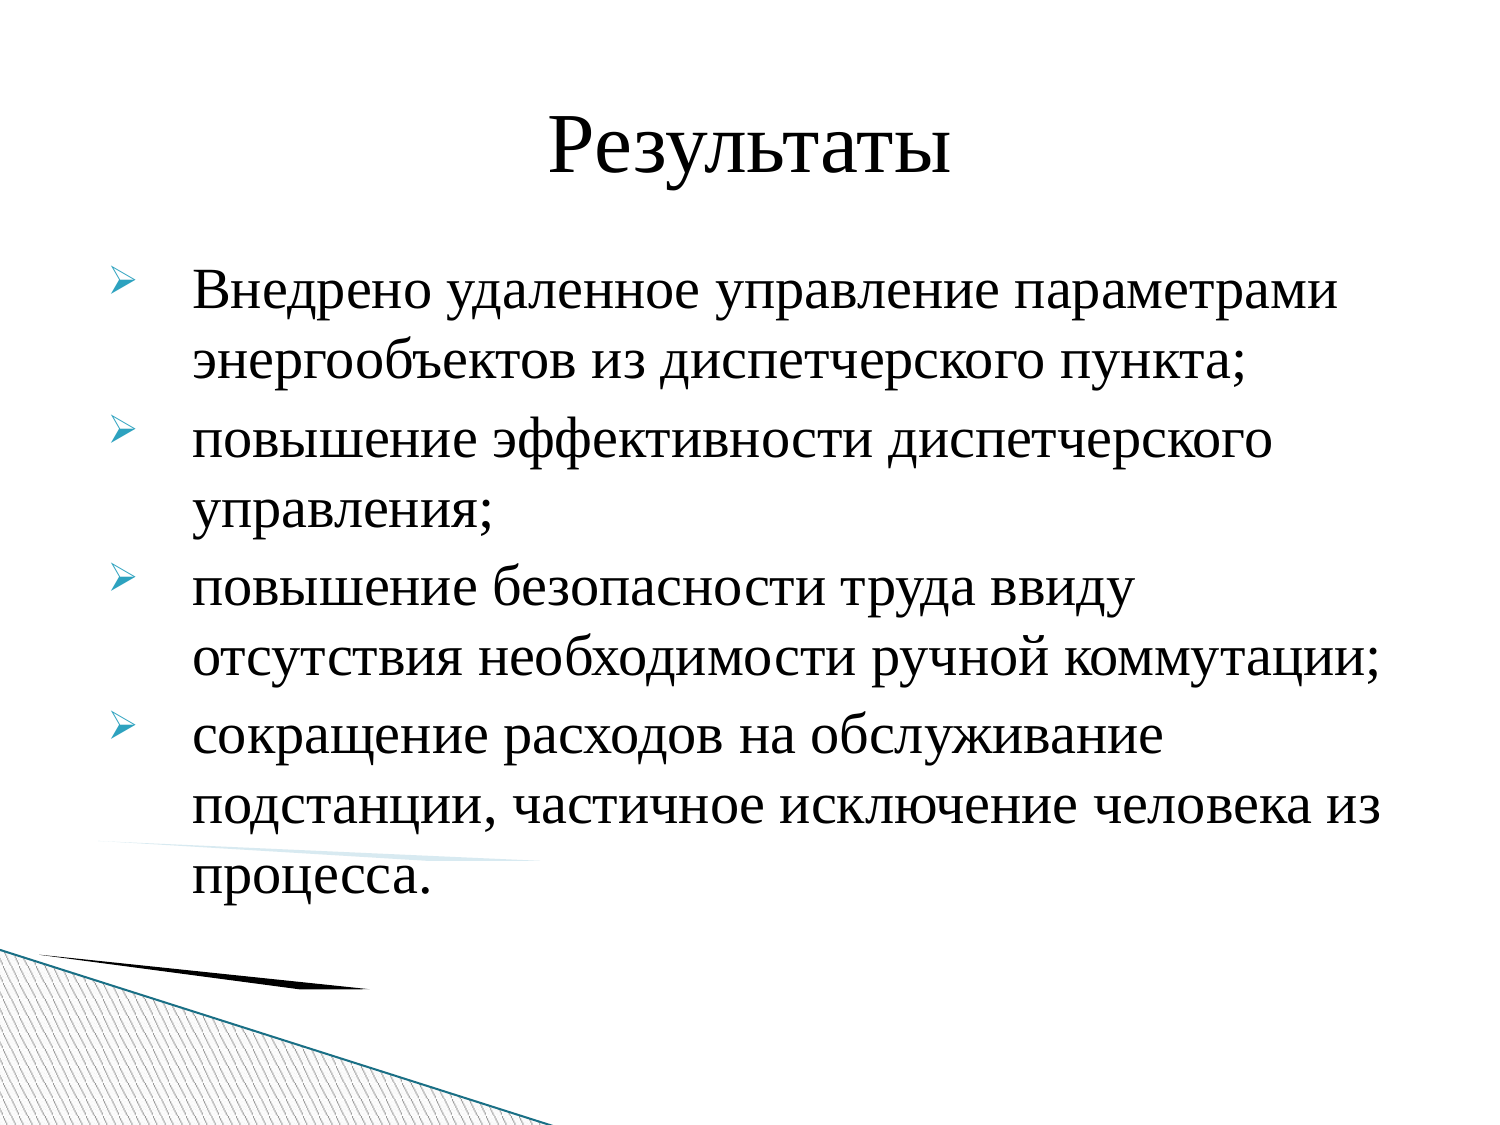

Результаты
# Внедрено удаленное управление параметрами энергообъектов из диспетчерского пункта;
повышение эффективности диспетчерского управления;
повышение безопасности труда ввиду отсутствия необходимости ручной коммутации;
сокращение расходов на обслуживание подстанции, частичное исключение человека из процесса.